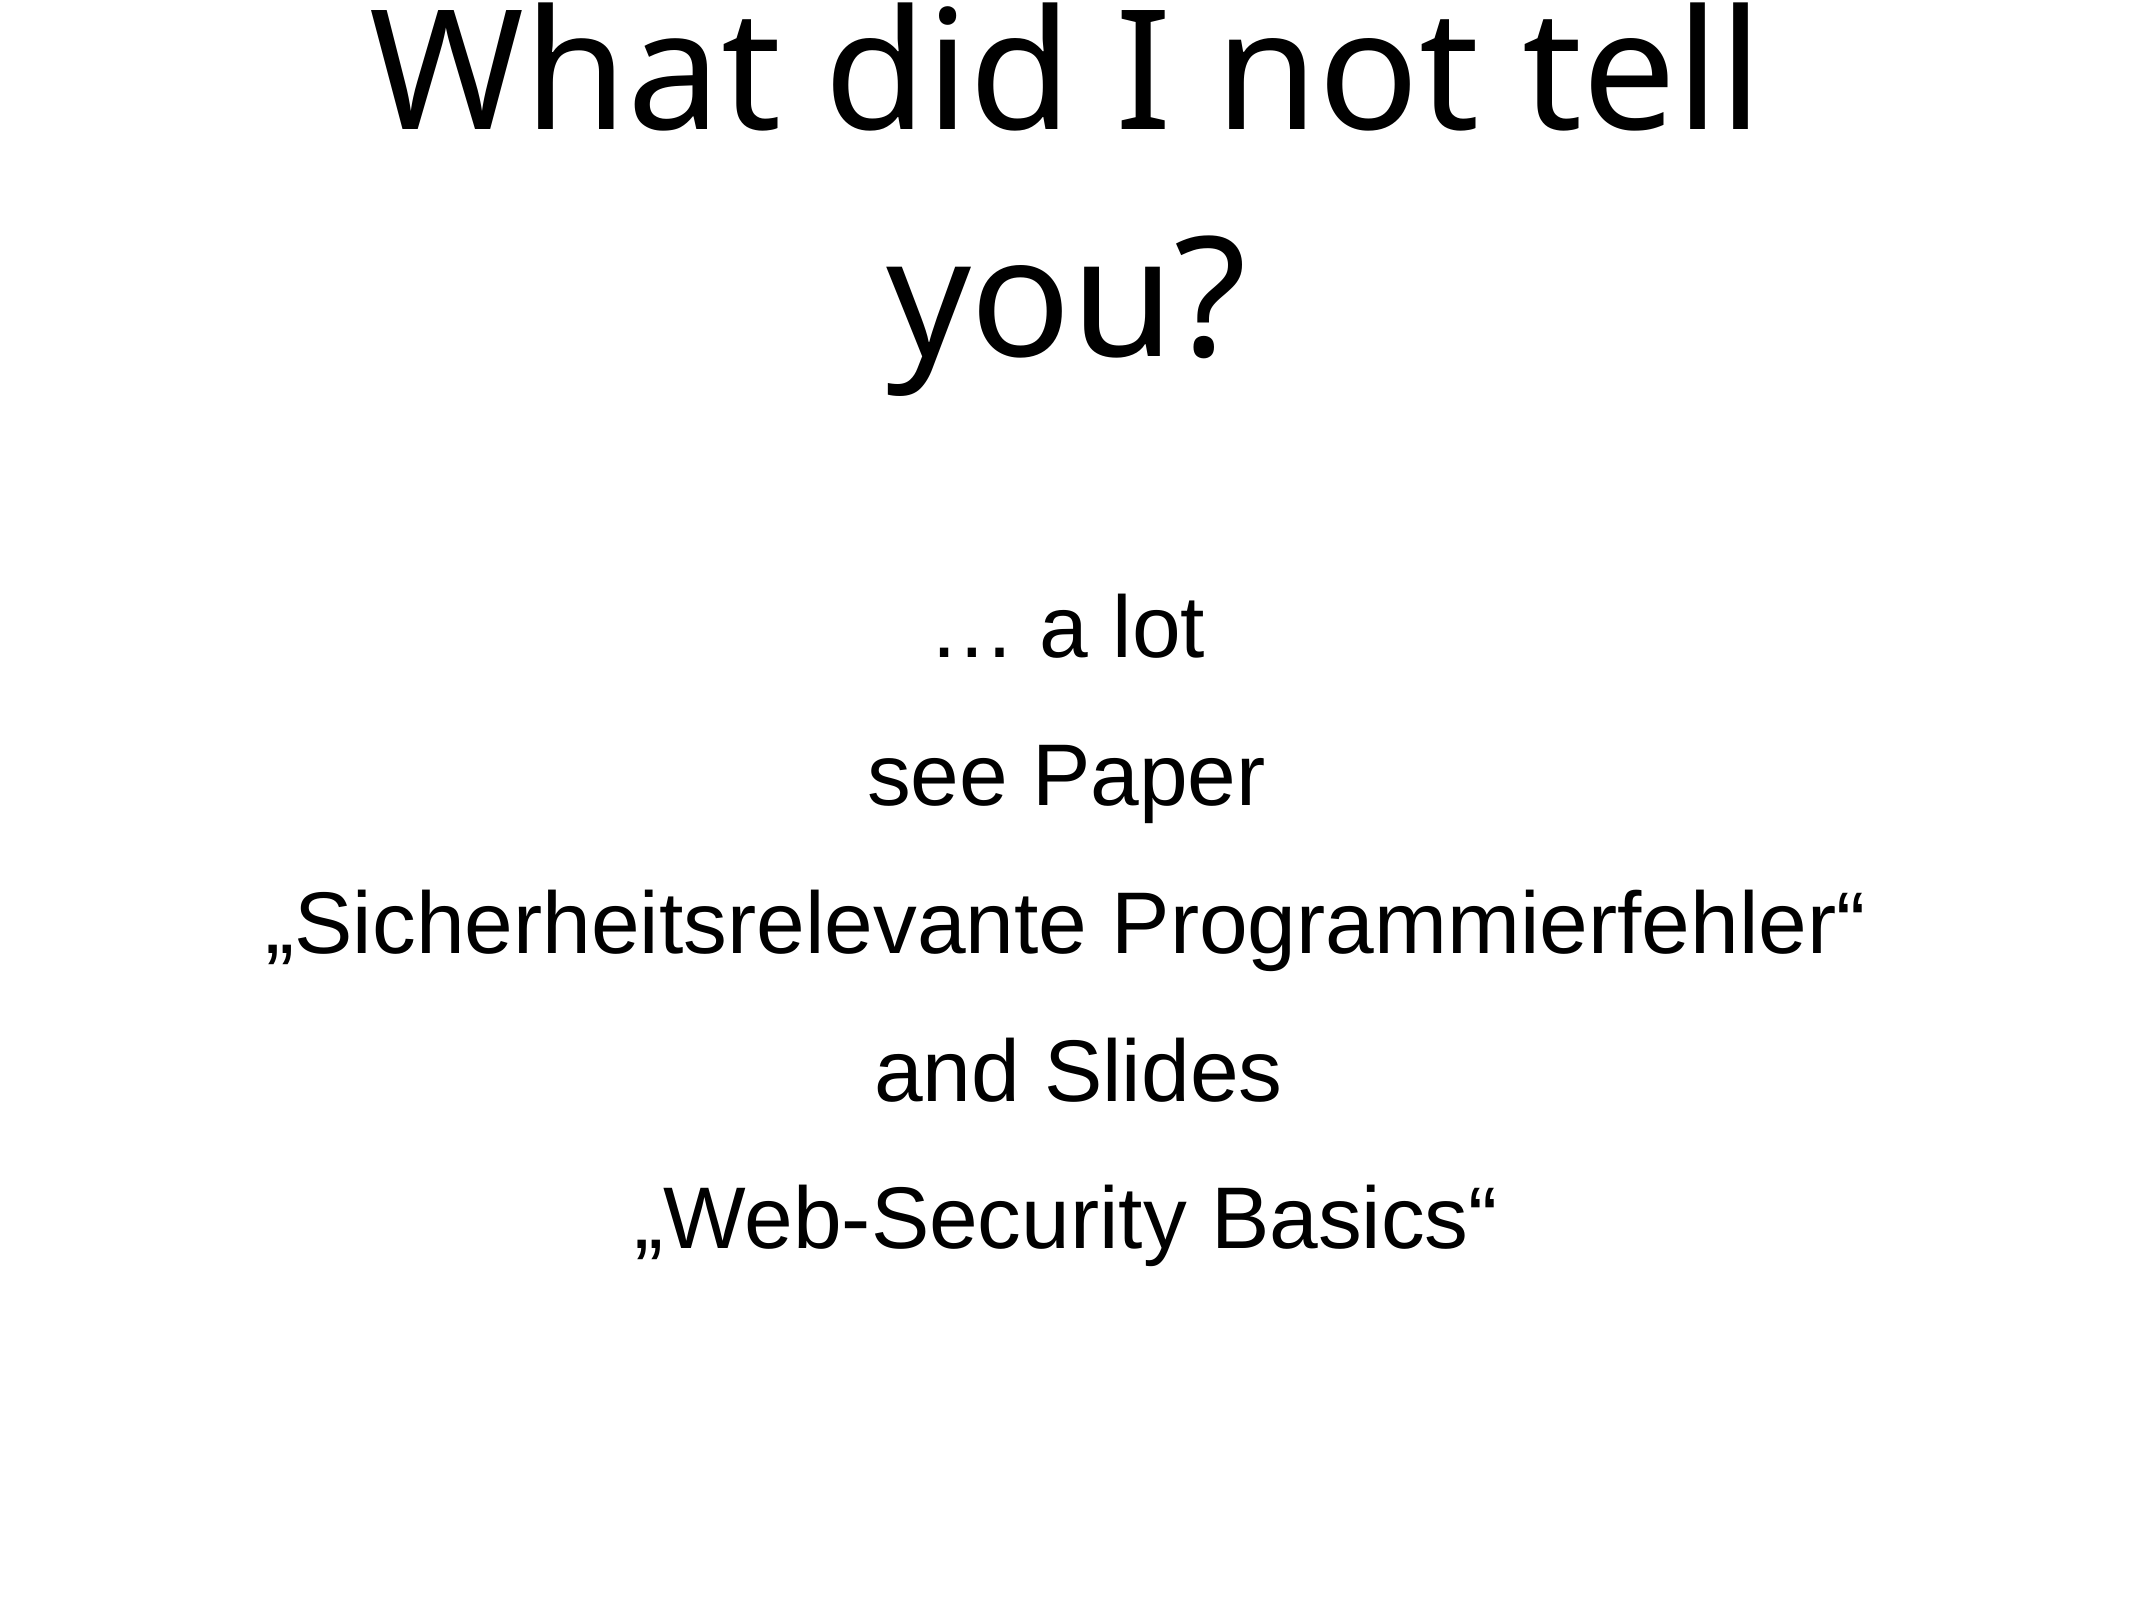

# What did I not tell you?
… a lot
see Paper
„Sicherheitsrelevante Programmierfehler“
 and Slides
„Web-Security Basics“